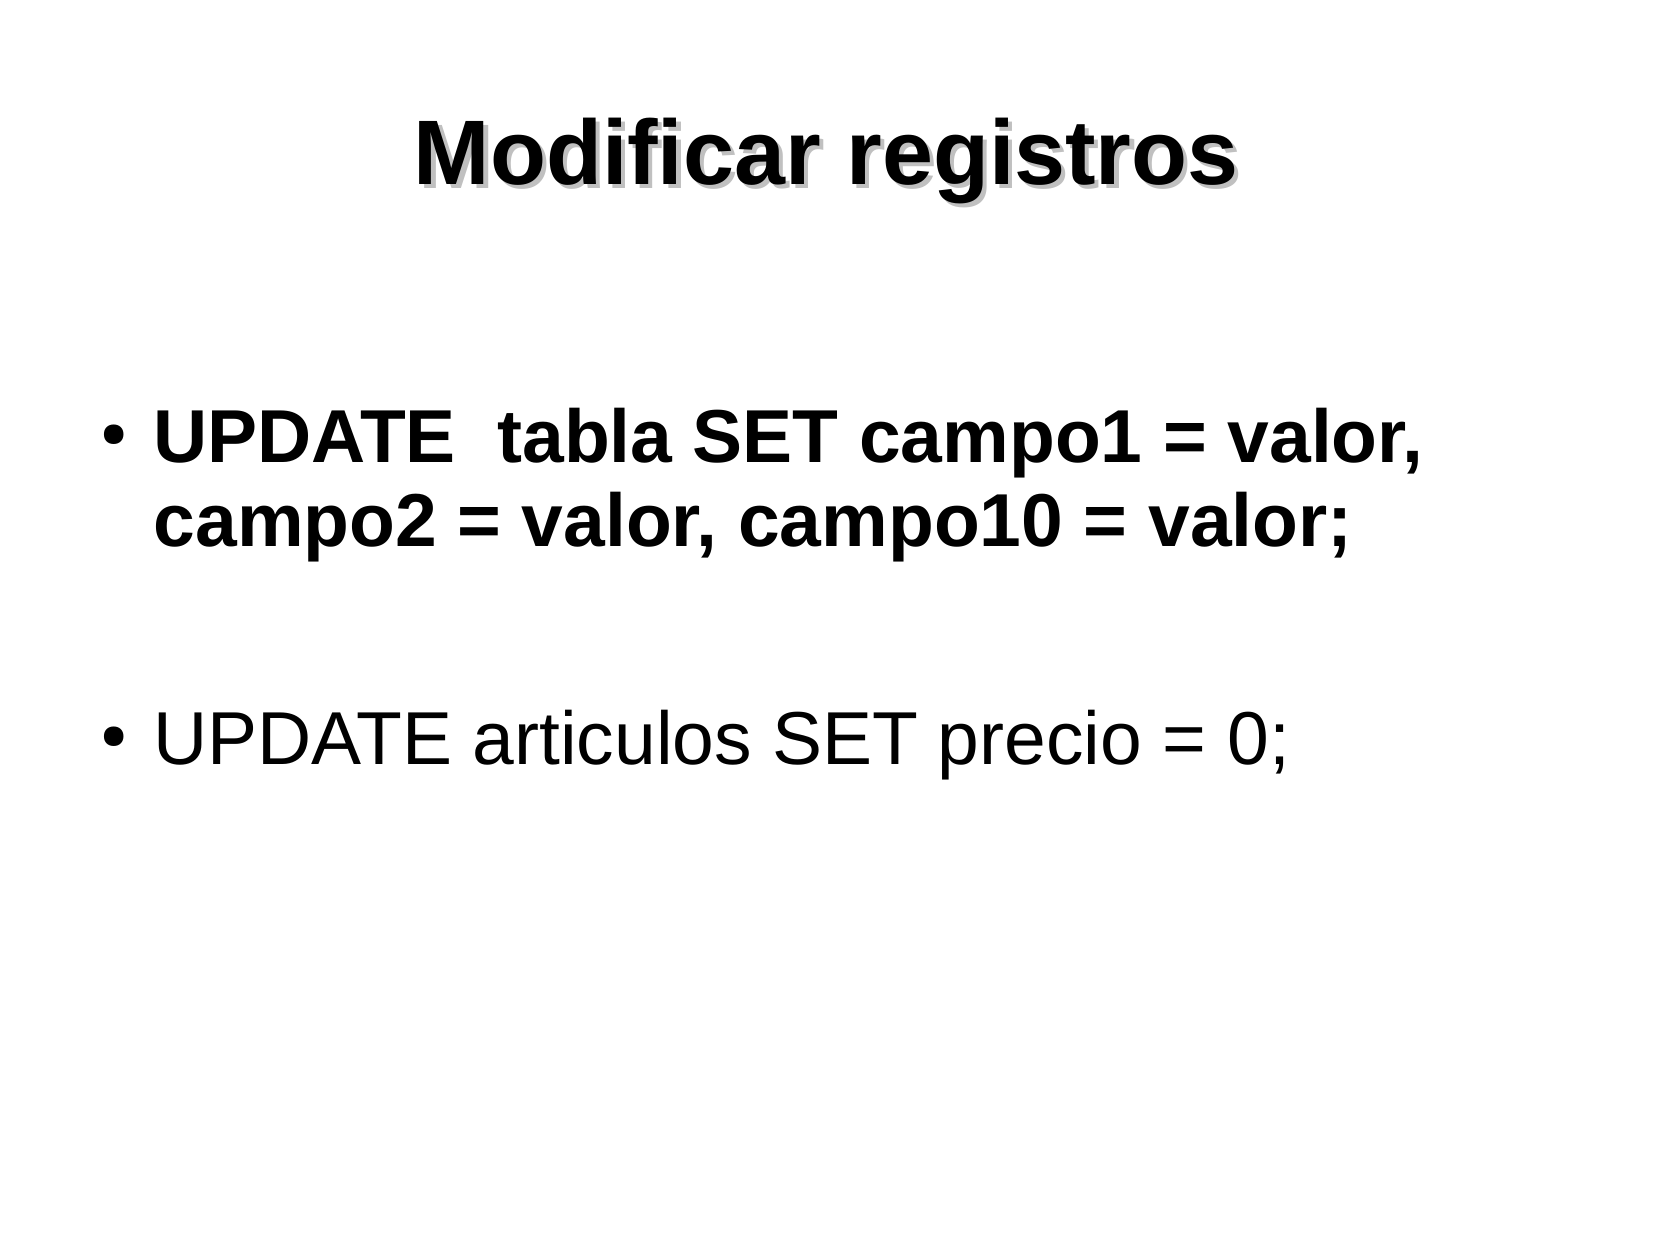

# Modificar registros
UPDATE tabla SET campo1 = valor, campo2 = valor, campo10 = valor;
UPDATE articulos SET precio = 0;